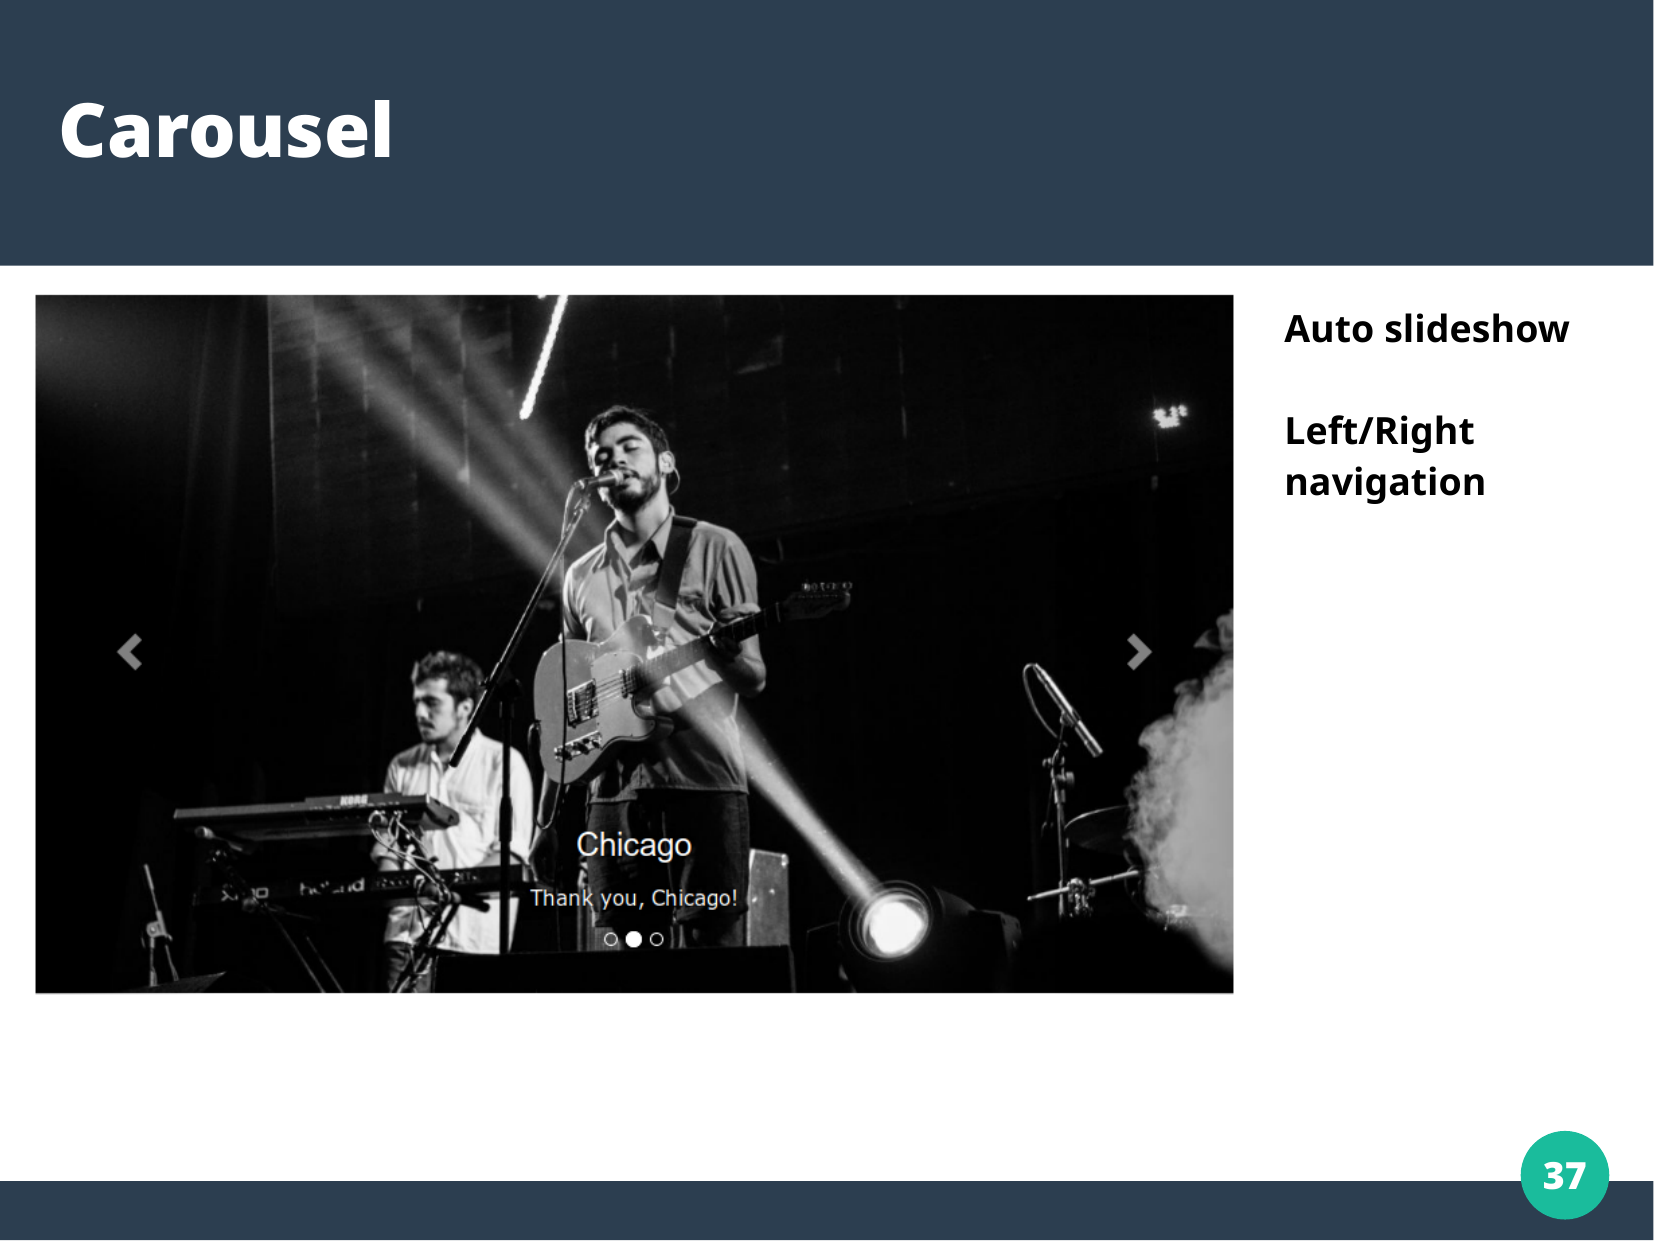

# Carousel
Auto slideshow
Left/Right navigation
37